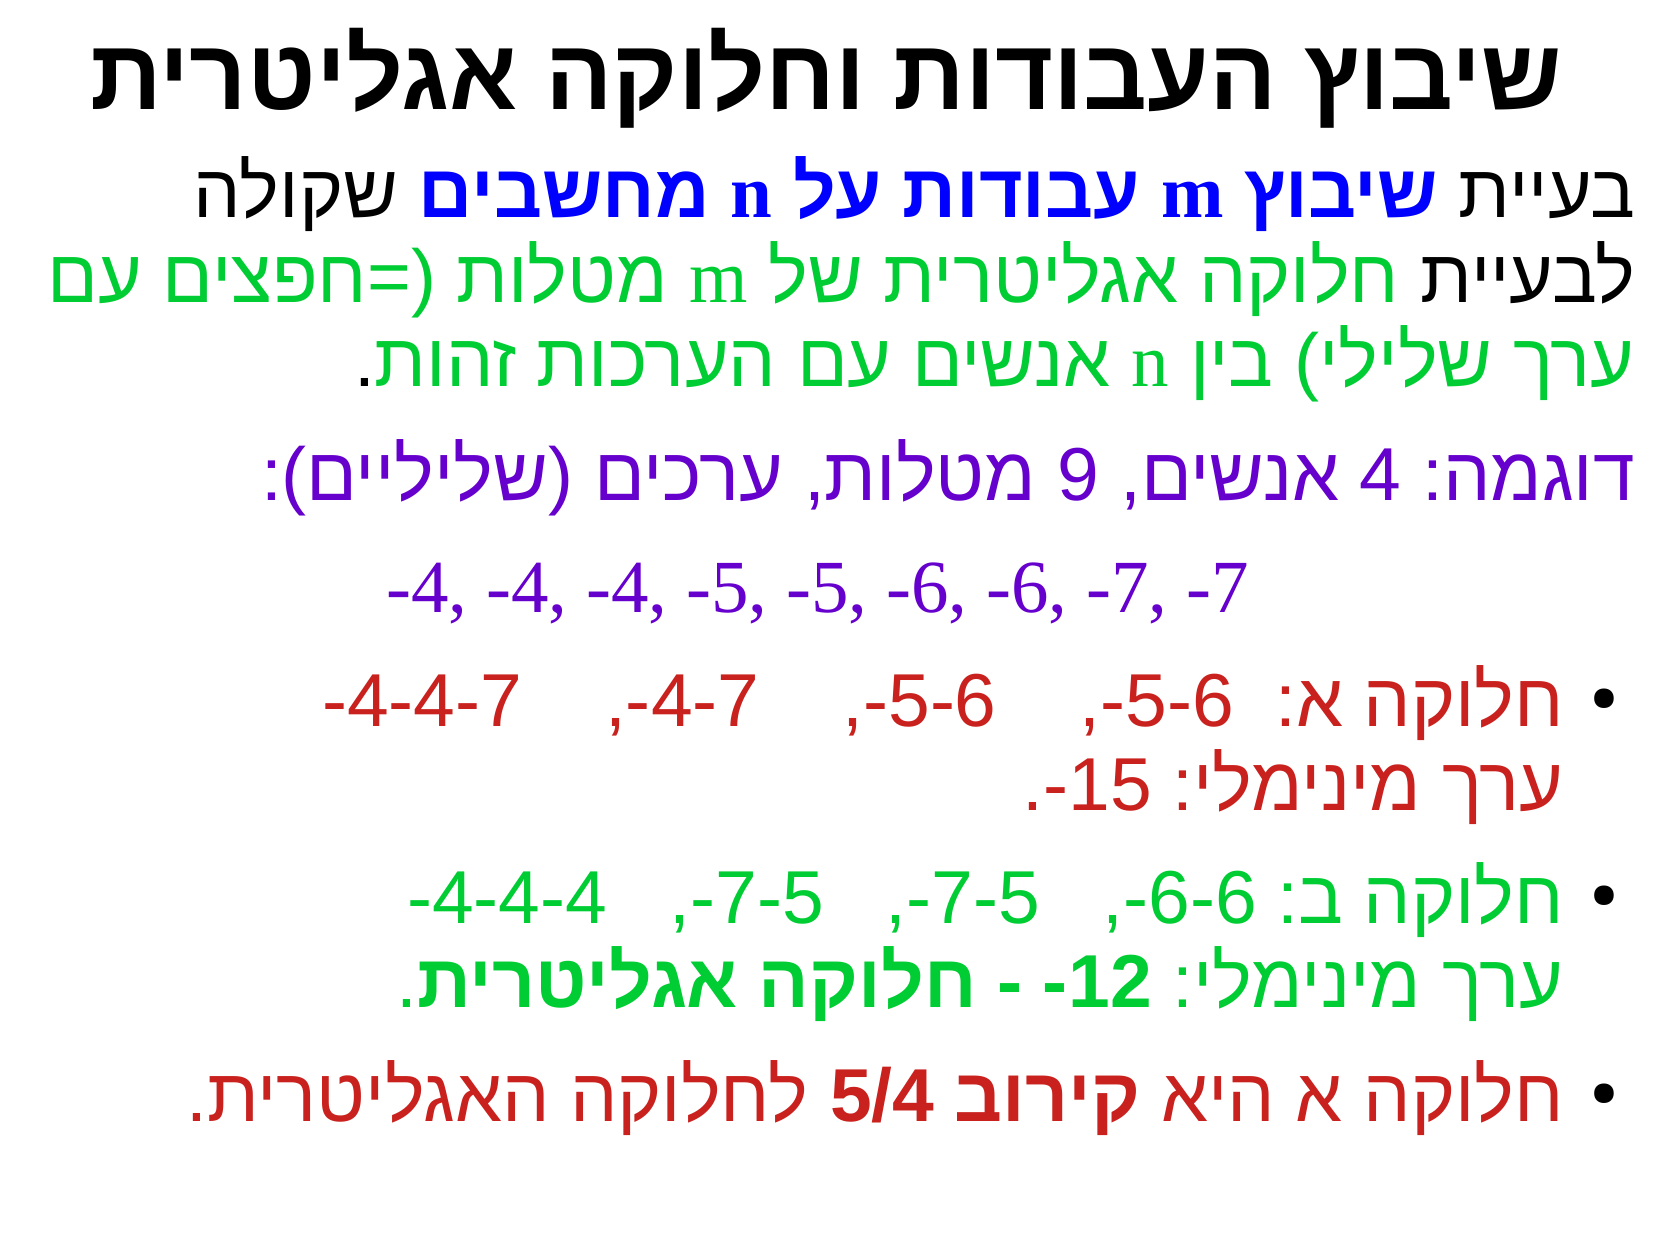

# שיבוץ העבודות וחלוקה אגליטרית
בעיית שיבוץ m עבודות על n מחשבים שקולה לבעיית חלוקה אגליטרית של m מטלות (=חפצים עם ערך שלילי) בין n אנשים עם הערכות זהות.
דוגמה: 4 אנשים, 9 מטלות, ערכים (שליליים):
-4, -4, -4, -5, -5, -6, -6, -7, -7
חלוקה א: 5-6-, 5-6-, 4-7-, 4-4-7-
ערך מינימלי: 15-.
חלוקה ב: 6-6-, 7-5-, 7-5-, 4-4-4-
ערך מינימלי: 12- - חלוקה אגליטרית.
חלוקה א היא קירוב 5/4 לחלוקה האגליטרית.